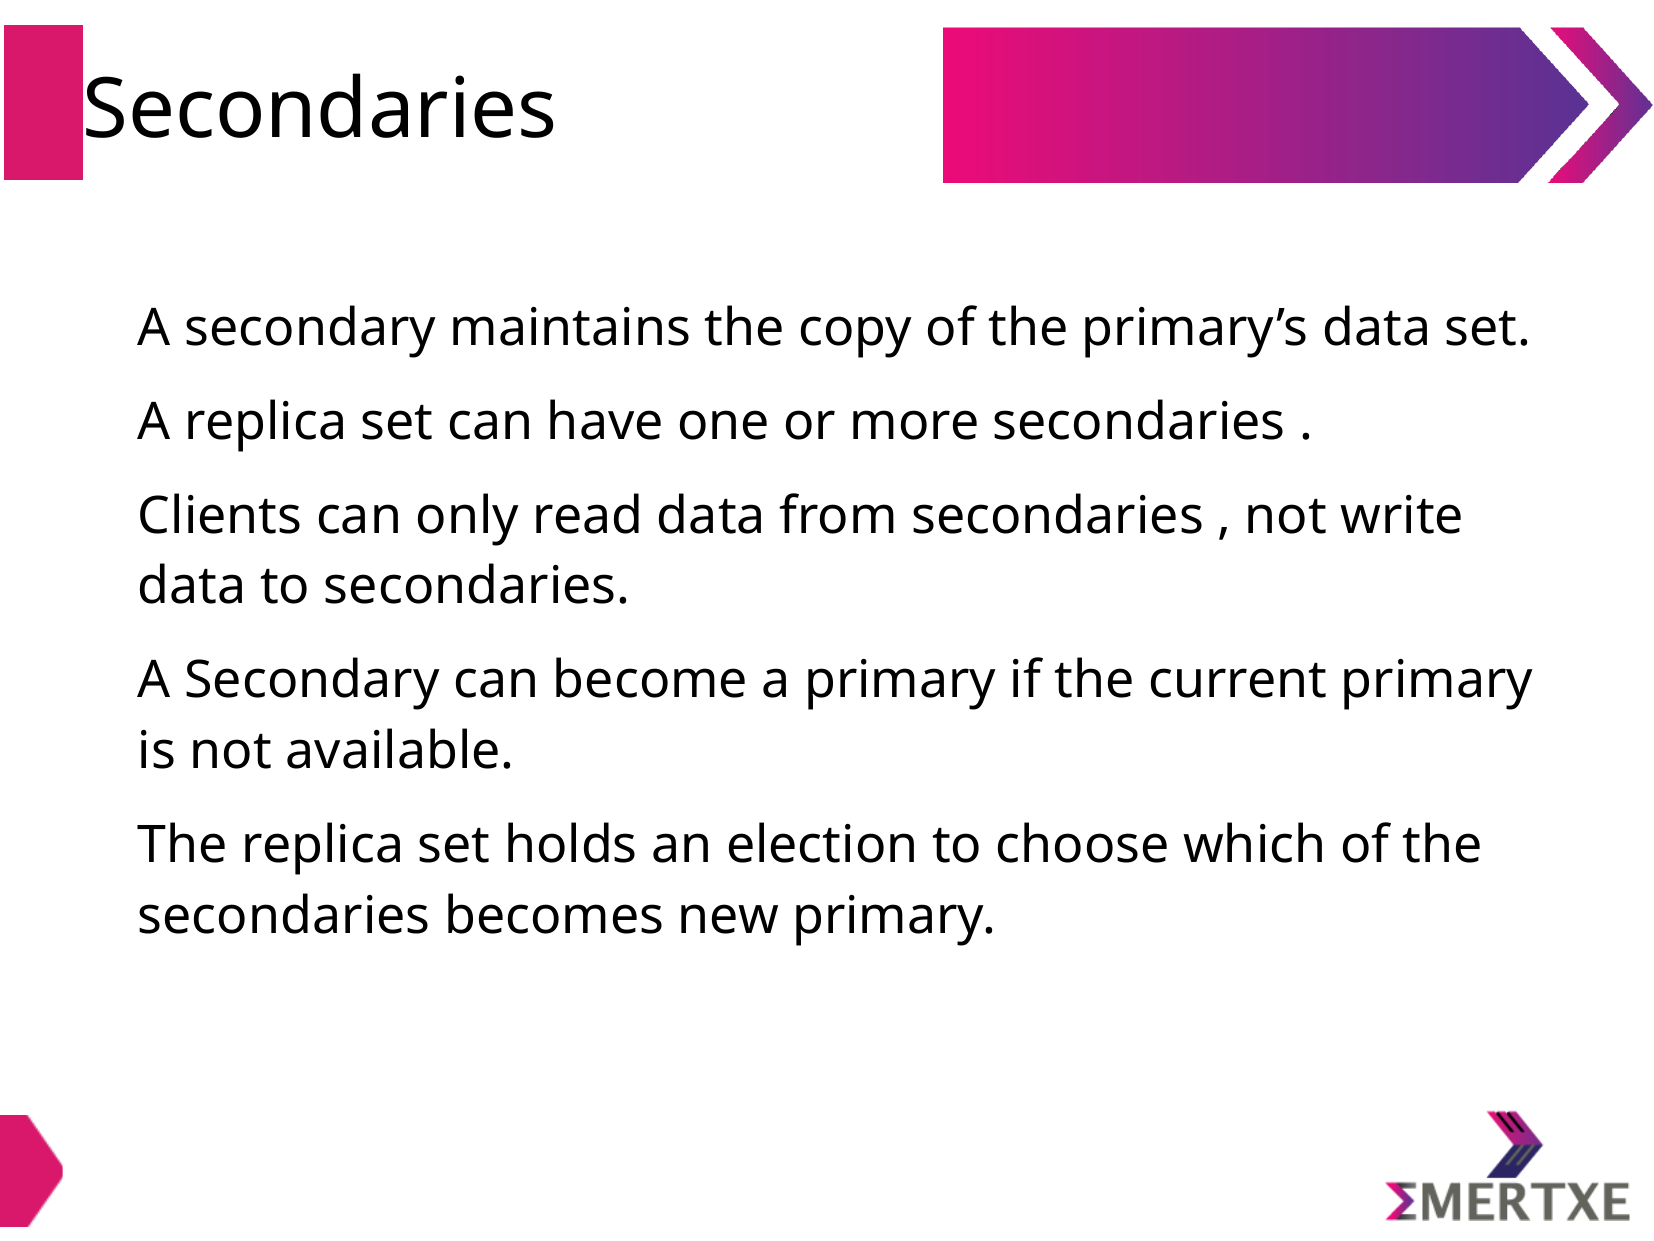

# Secondaries
A secondary maintains the copy of the primary’s data set.
A replica set can have one or more secondaries .
Clients can only read data from secondaries , not write data to secondaries.
A Secondary can become a primary if the current primary is not available.
The replica set holds an election to choose which of the secondaries becomes new primary.